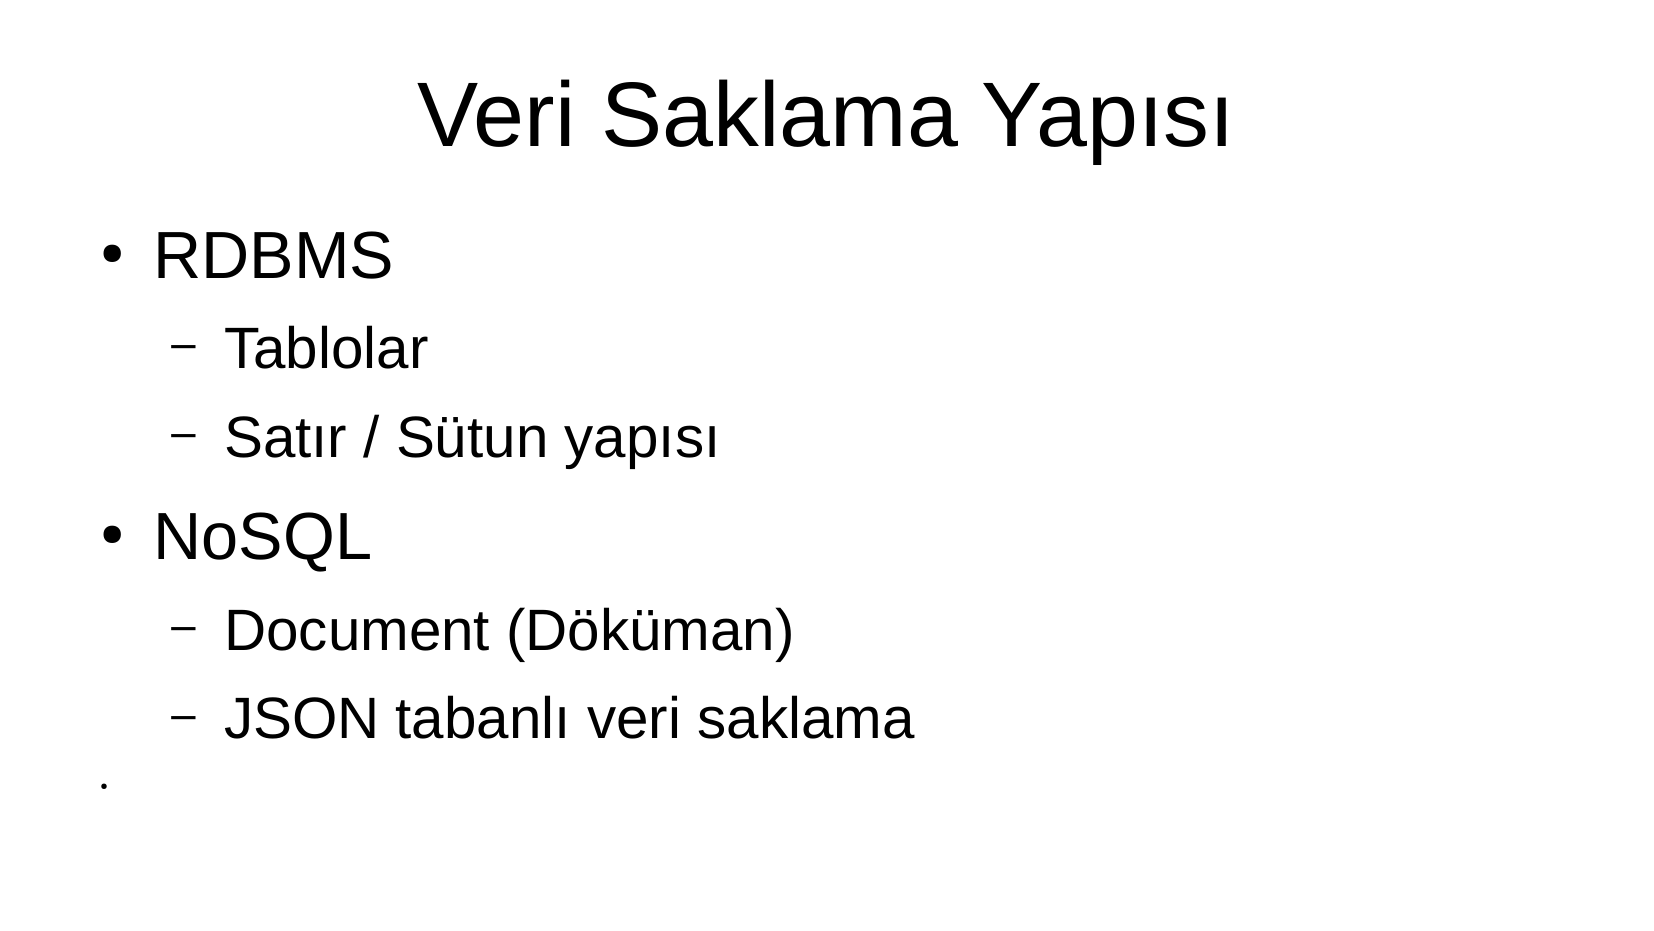

# Veri Saklama Yapısı
RDBMS
Tablolar
Satır / Sütun yapısı
NoSQL
Document (Döküman)
JSON tabanlı veri saklama